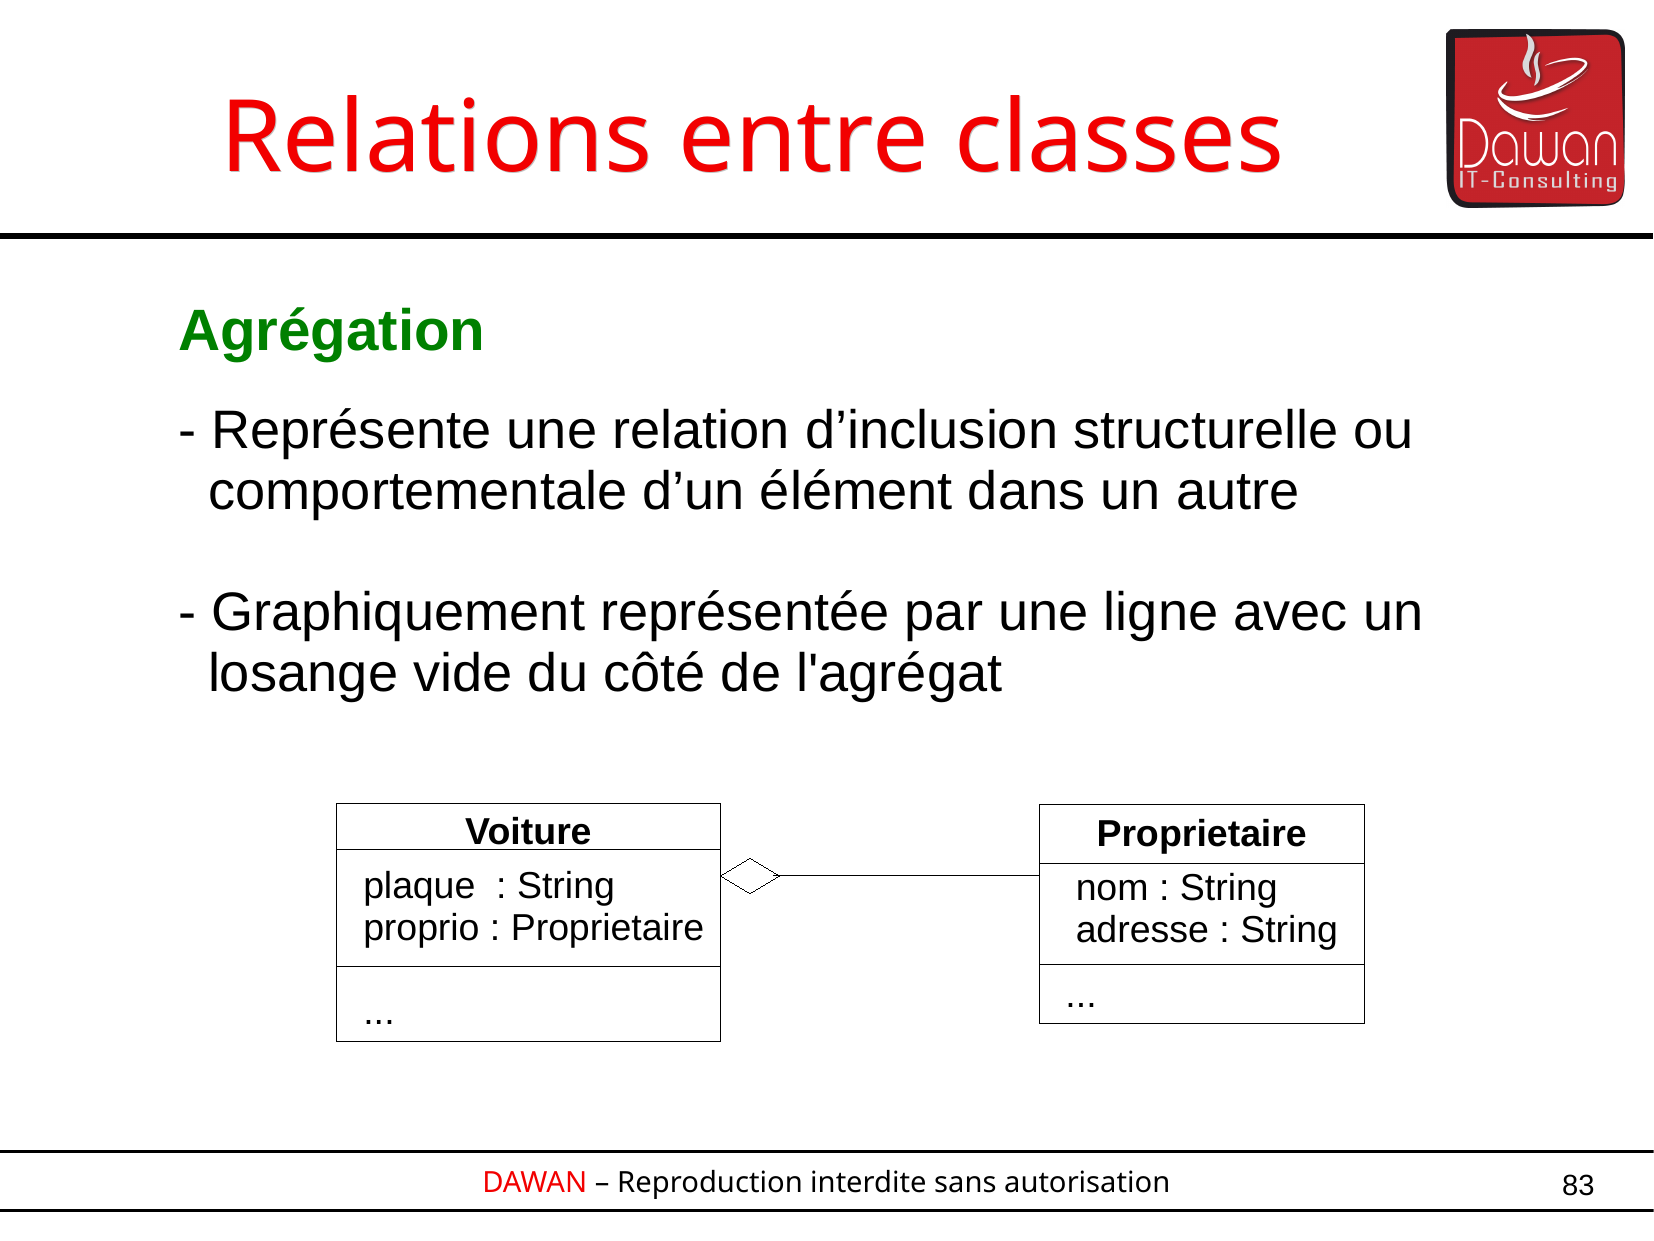

# Relations entre classes
Agrégation
- Représente une relation d’inclusion structurelle ou
 comportementale d’un élément dans un autre
- Graphiquement représentée par une ligne avec un
 losange vide du côté de l'agrégat
Voiture
 plaque : String
 proprio : Proprietaire
 ...
Proprietaire
 nom : String
 adresse : String
...
83